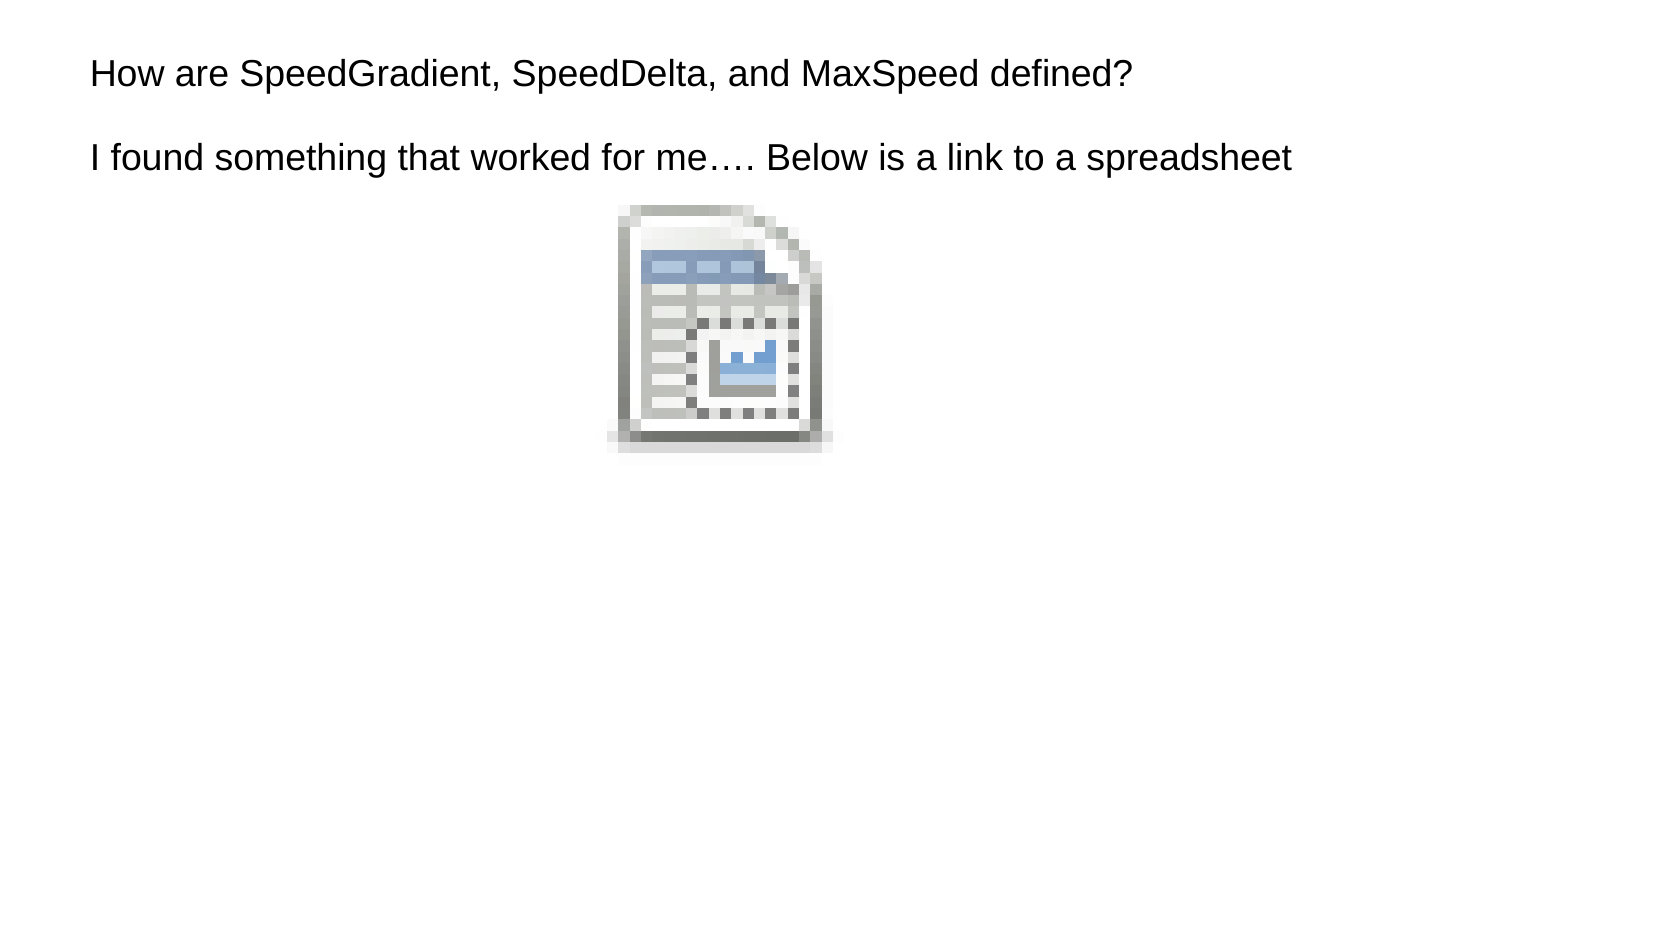

How are SpeedGradient, SpeedDelta, and MaxSpeed defined?
I found something that worked for me…. Below is a link to a spreadsheet